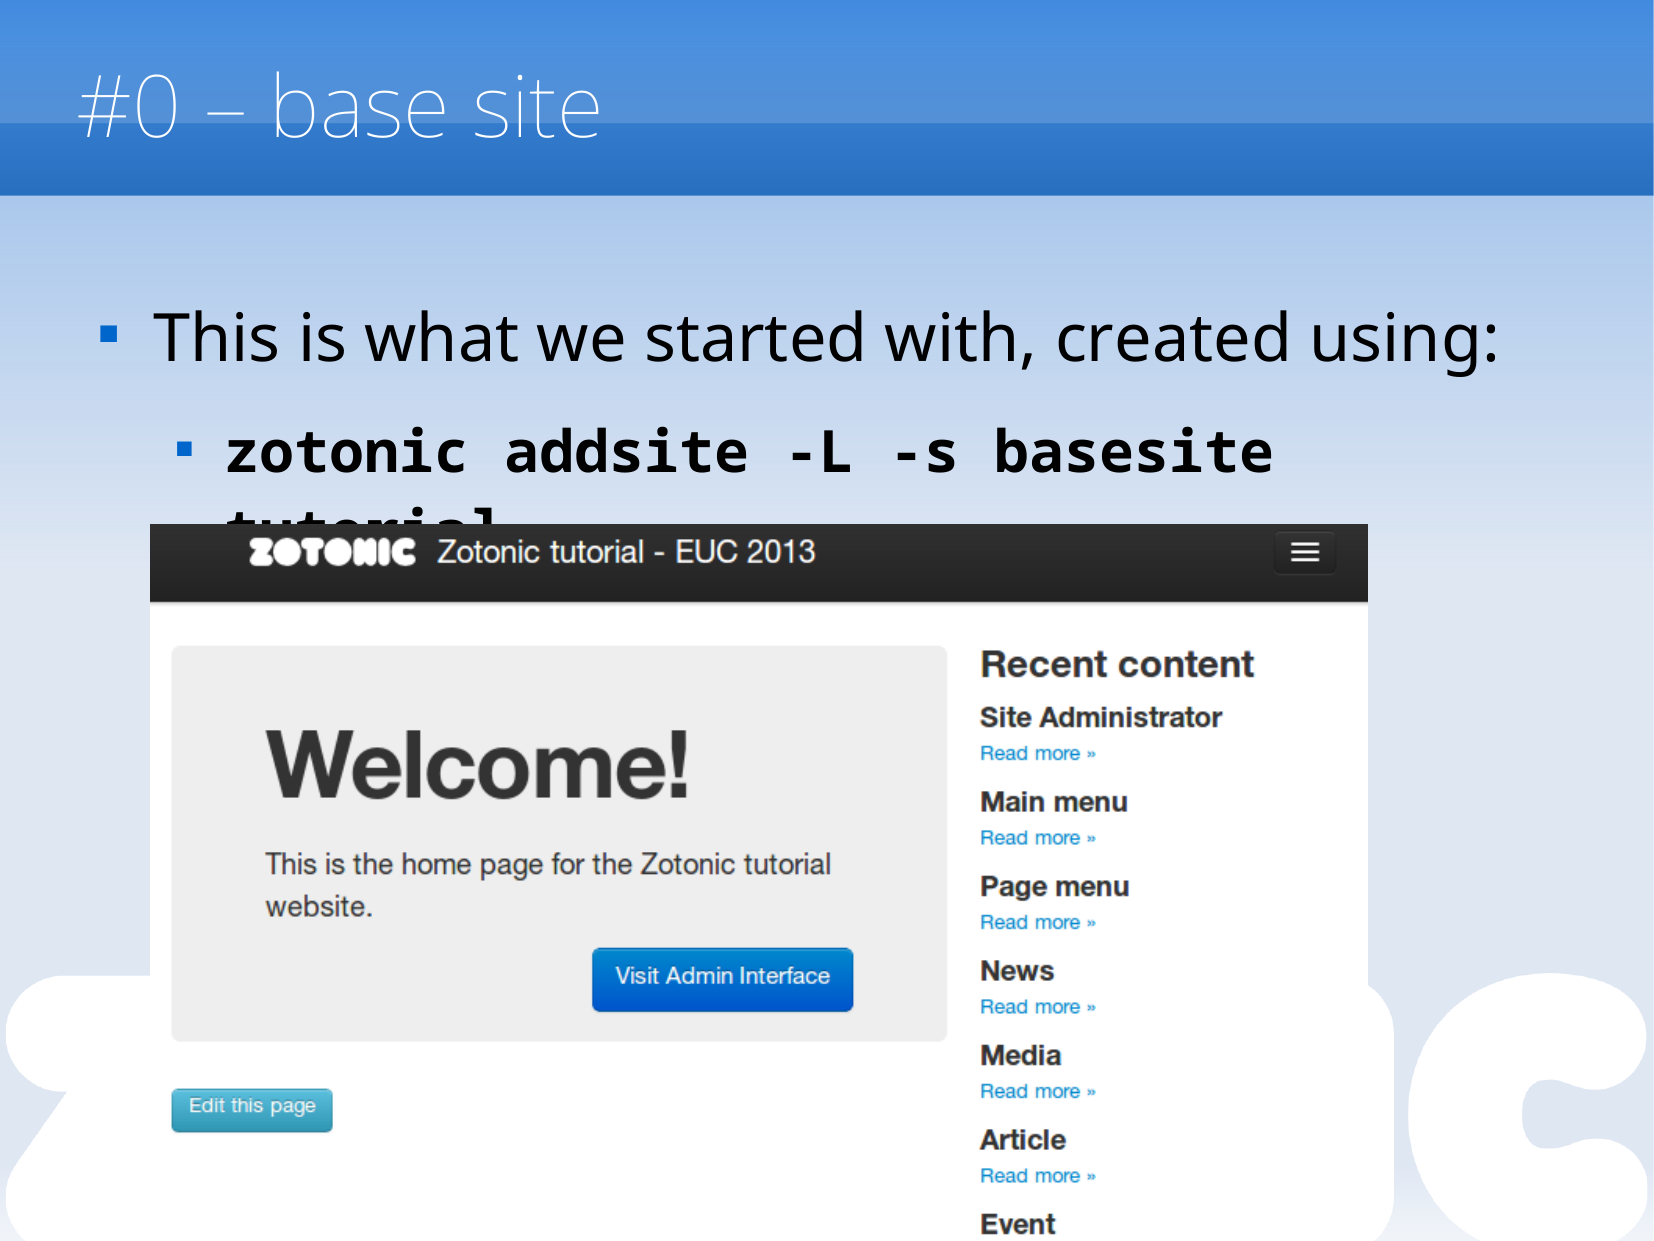

# #0 – base site
This is what we started with, created using:
zotonic addsite -L -s basesite tutorial